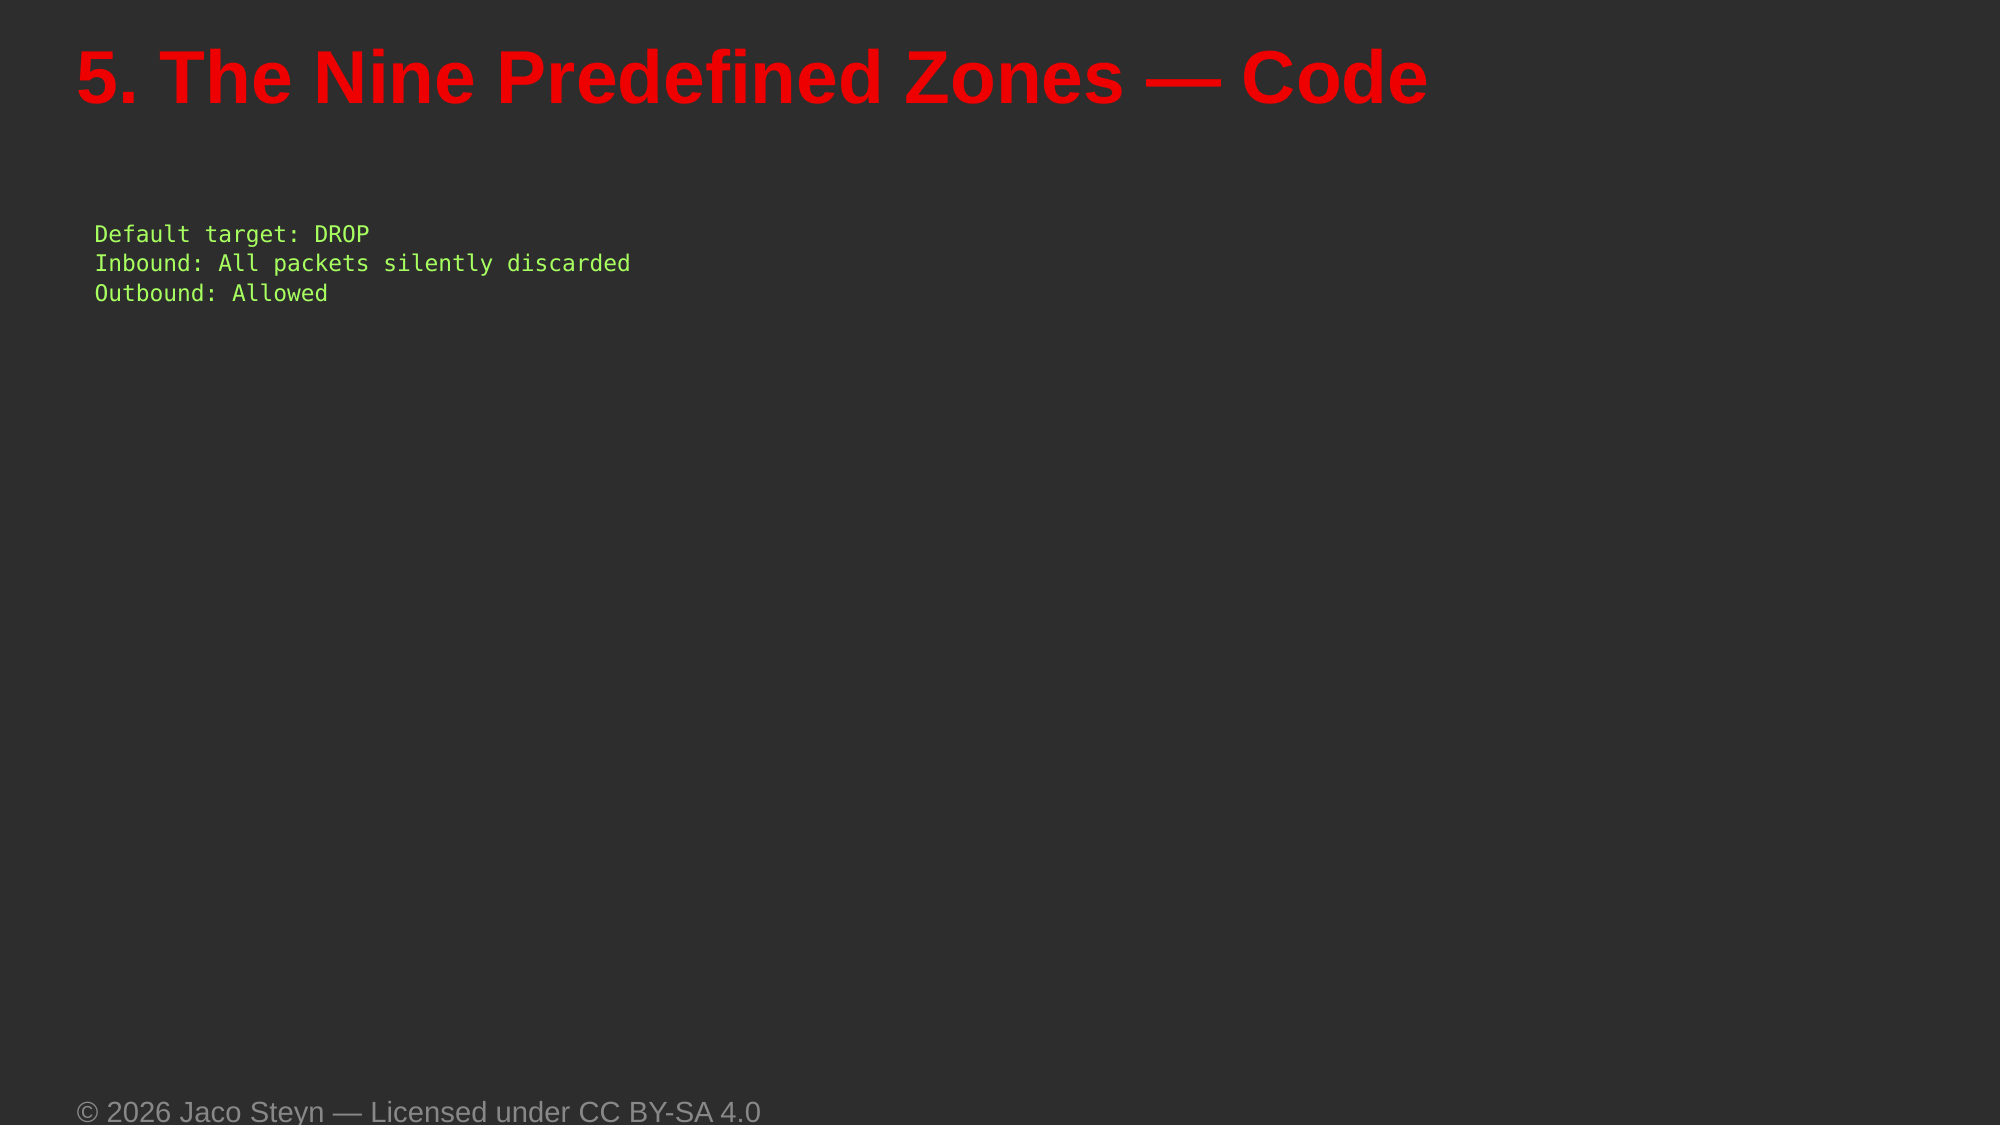

5. The Nine Predefined Zones — Code
Default target: DROP
Inbound: All packets silently discarded
Outbound: Allowed
© 2026 Jaco Steyn — Licensed under CC BY-SA 4.0